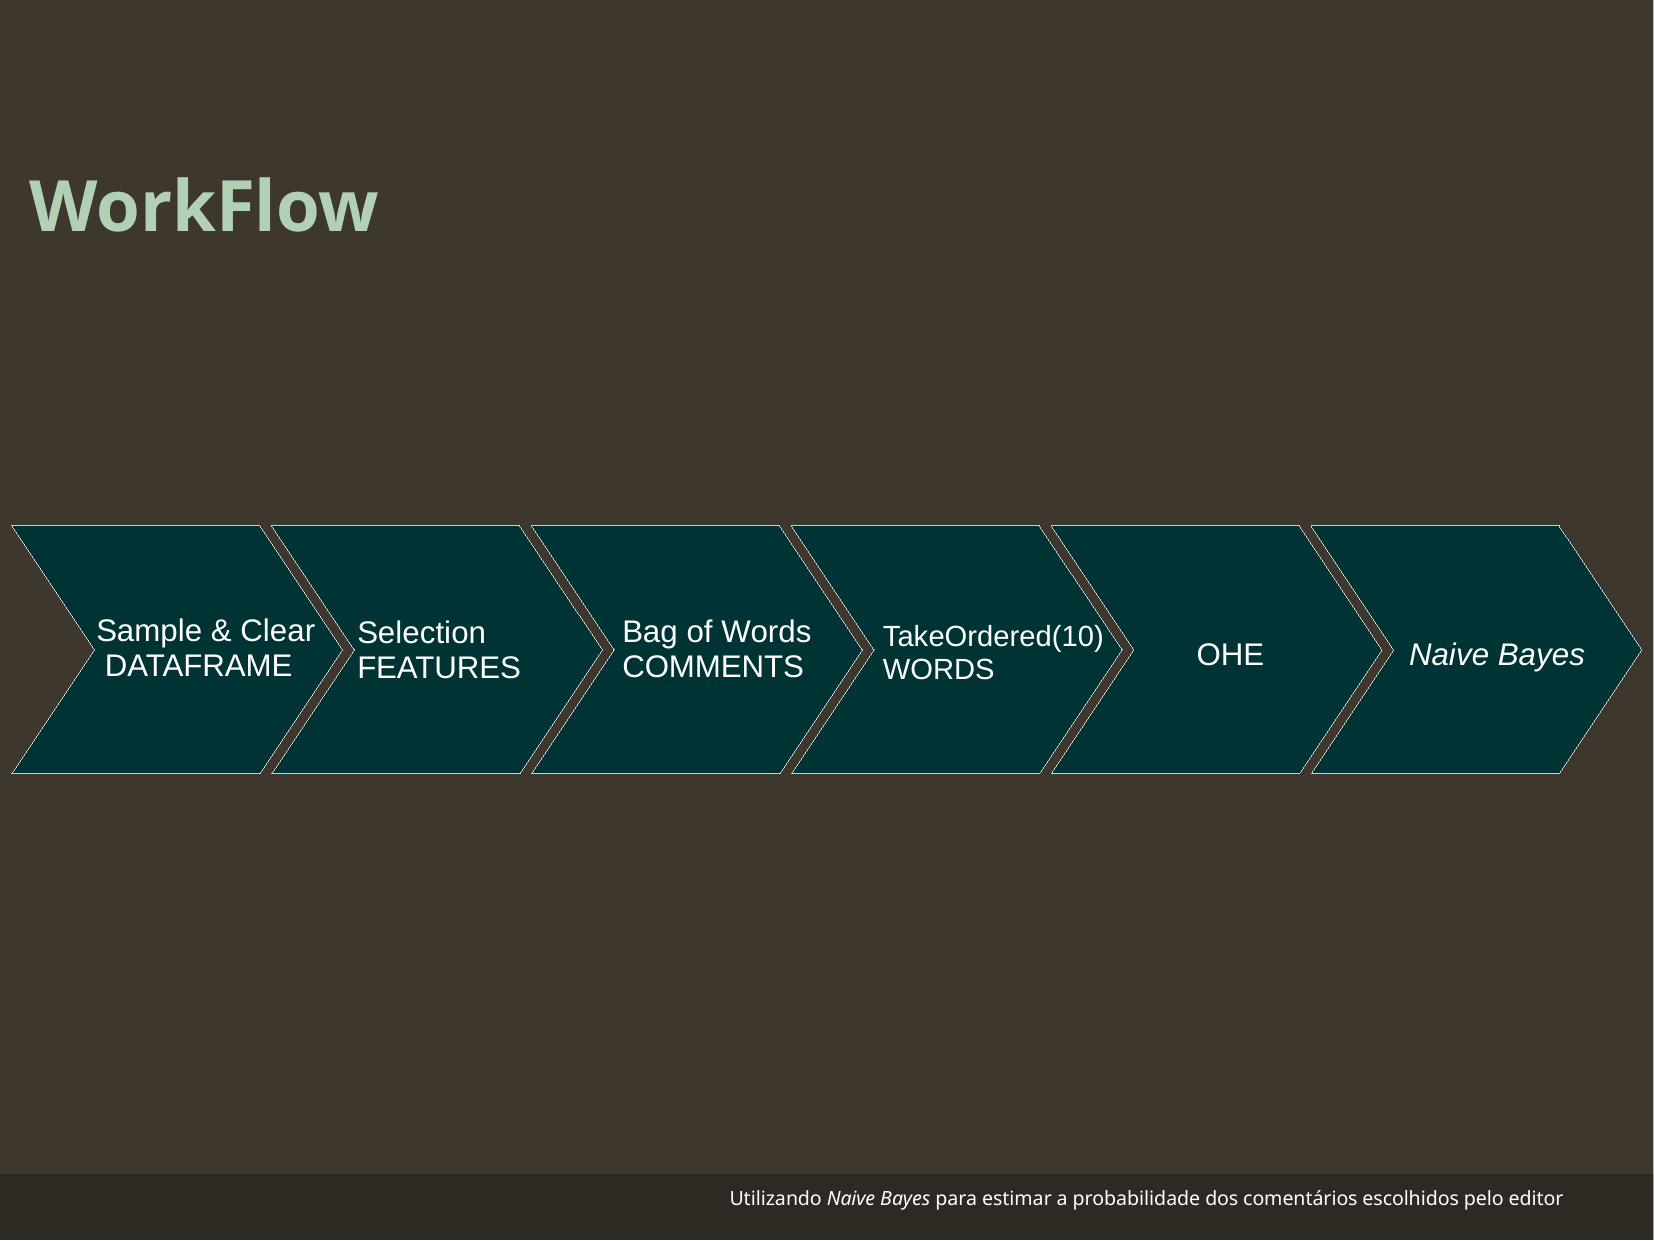

# WorkFlow
Sample & Clear
 DATAFRAME
Bag of Words
COMMENTS
Selection
FEATURES
TakeOrdered(10)
WORDS
OHE
Naive Bayes
Utilizando Naive Bayes para estimar a probabilidade dos comentários escolhidos pelo editor